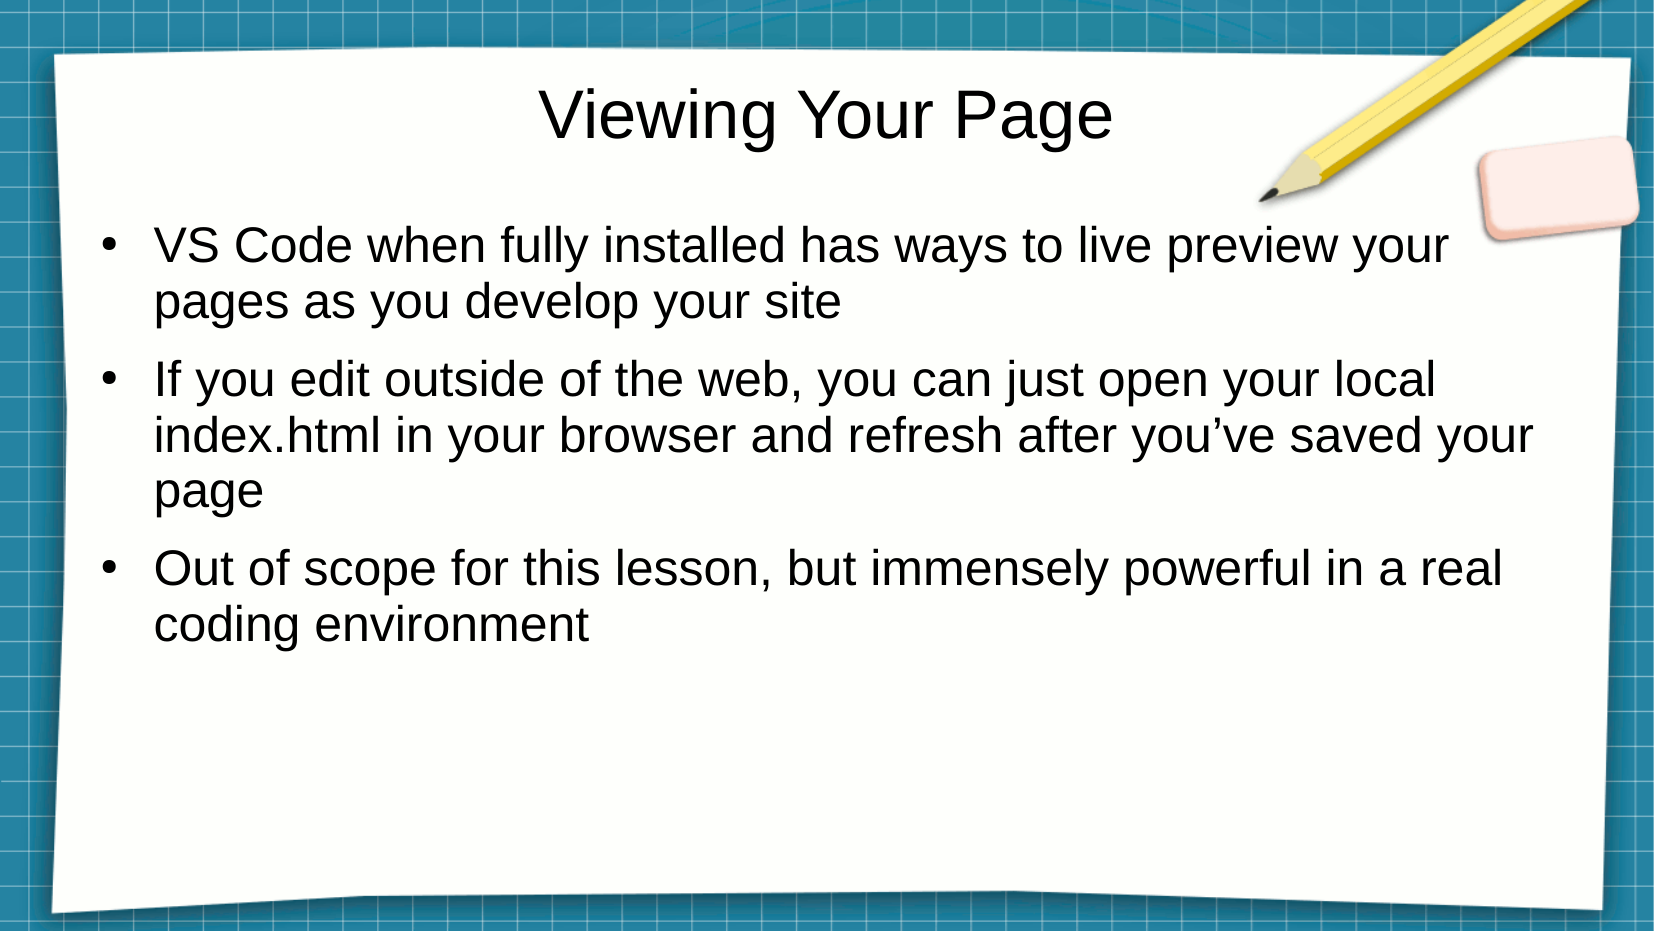

# Viewing Your Page
VS Code when fully installed has ways to live preview your pages as you develop your site
If you edit outside of the web, you can just open your local index.html in your browser and refresh after you’ve saved your page
Out of scope for this lesson, but immensely powerful in a real coding environment